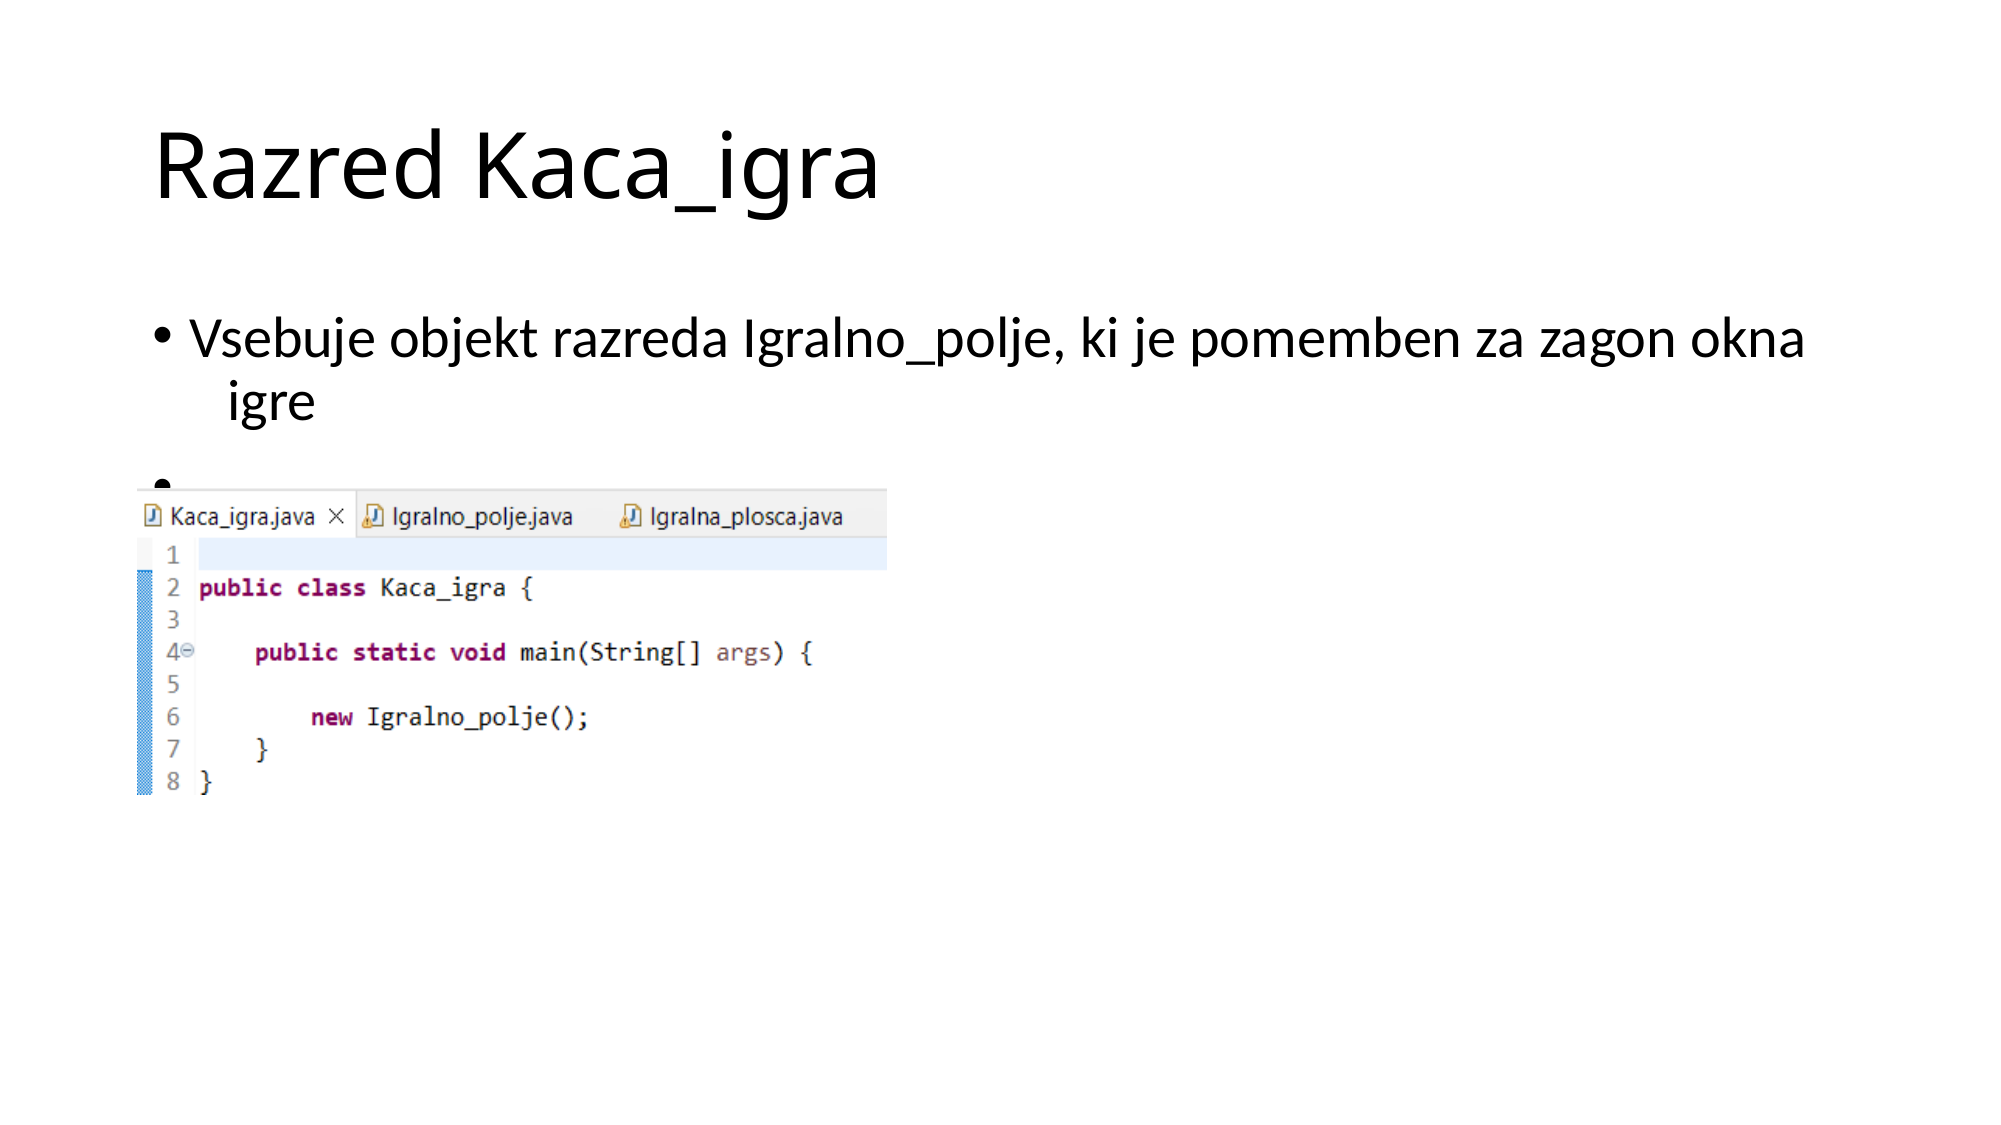

# Razred Kaca_igra
Vsebuje objekt razreda Igralno_polje, ki je pomemben za zagon okna igre